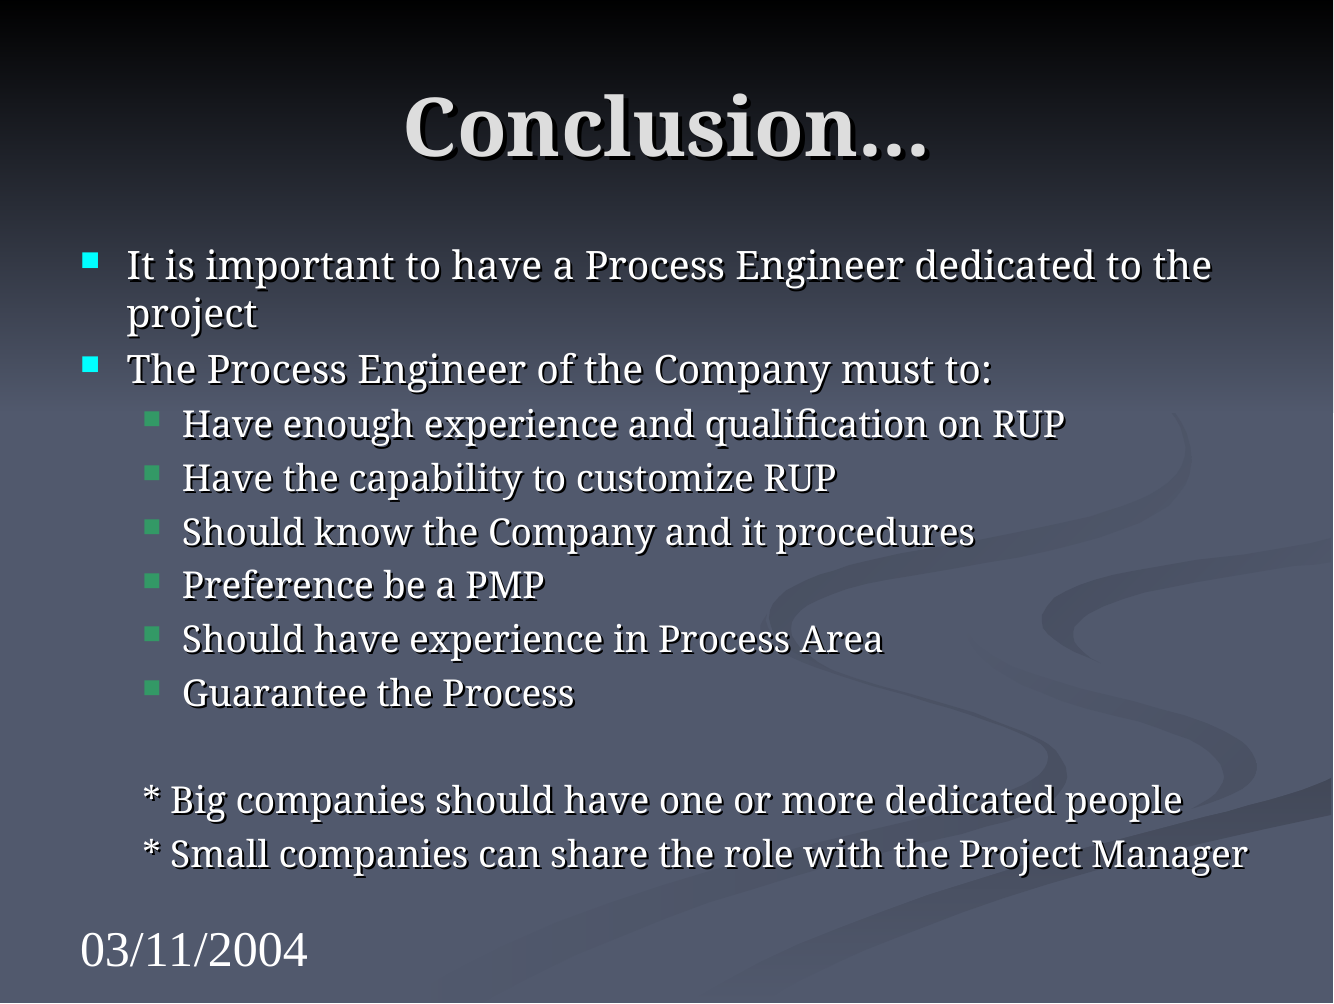

# Conclusion...
It is important to have a Process Engineer dedicated to the project
The Process Engineer of the Company must to:
Have enough experience and qualification on RUP
Have the capability to customize RUP
Should know the Company and it procedures
Preference be a PMP
Should have experience in Process Area
Guarantee the Process
* Big companies should have one or more dedicated people
* Small companies can share the role with the Project Manager
03/11/2004